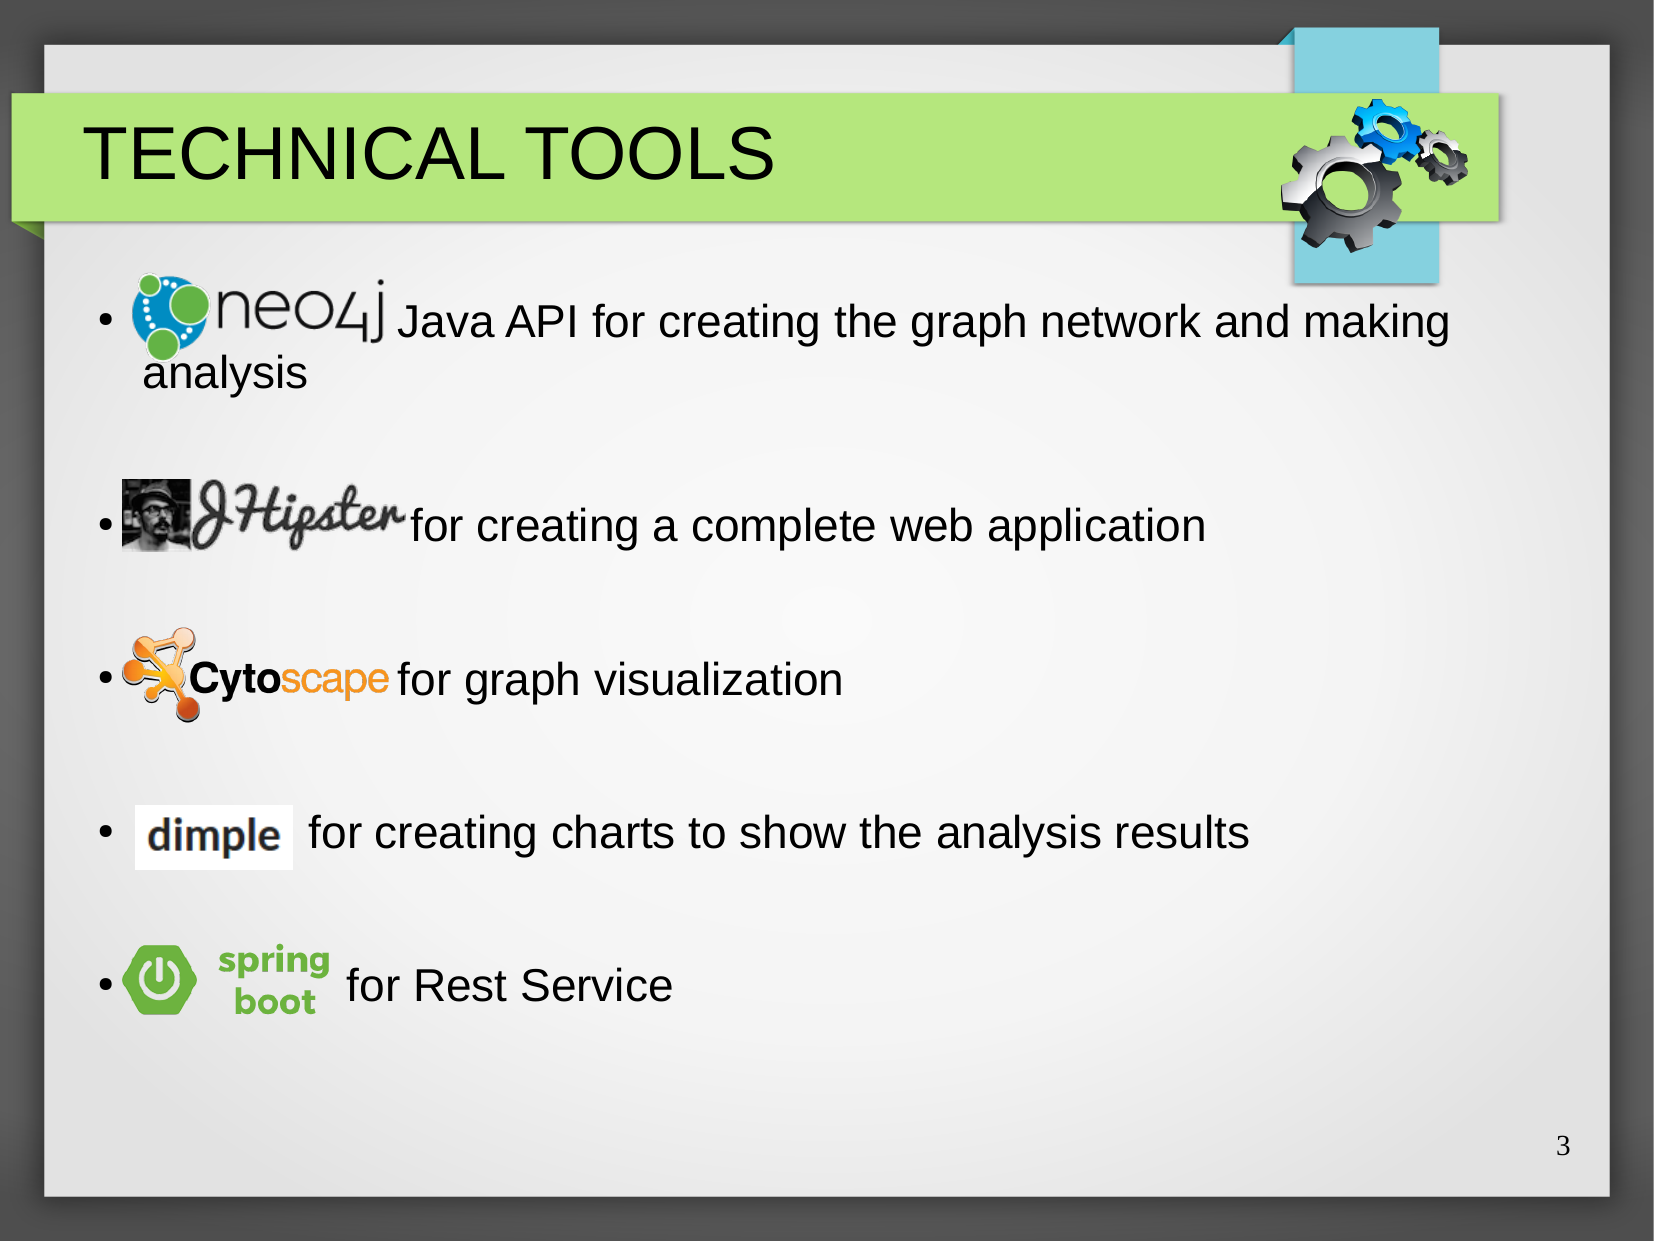

# TECHNICAL TOOLS
 Java API for creating the graph network and making analysis
 for creating a complete web application
 for graph visualization
 for creating charts to show the analysis results
 for Rest Service
3